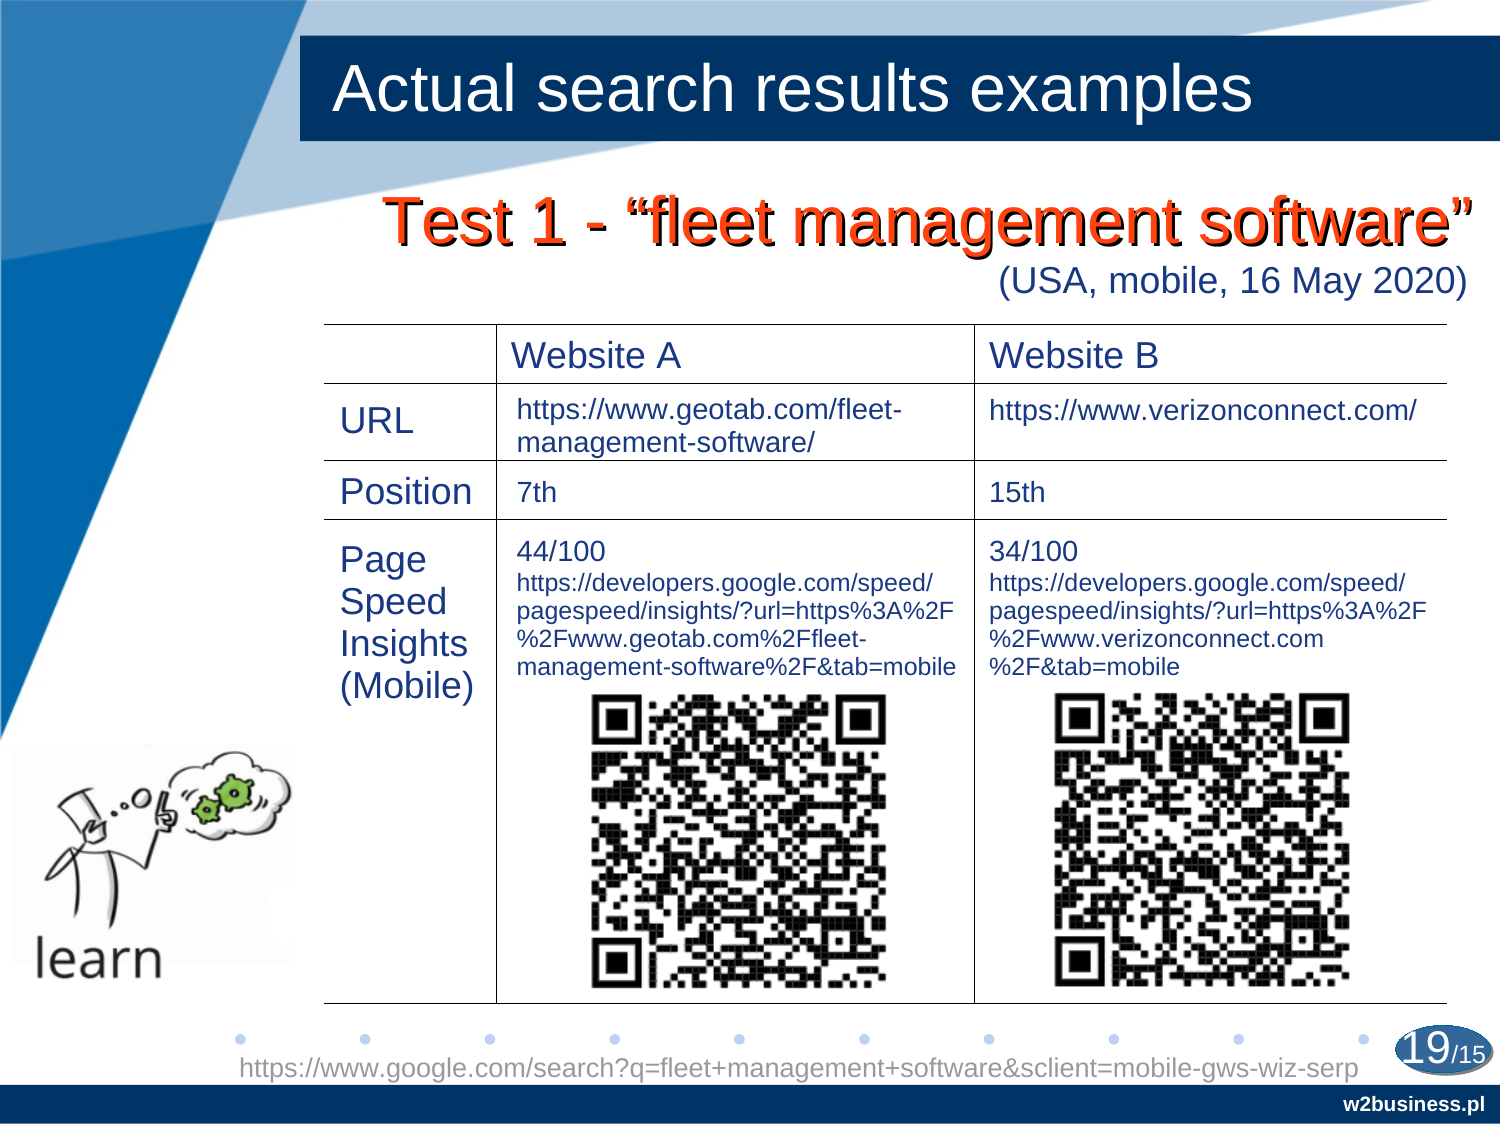

# Actual search results examples
Test 1 - “fleet management software”
(USA, mobile, 16 May 2020)
Website A
Website B
https://www.geotab.com/fleet-management-software/
https://www.verizonconnect.com/
URL
Position
7th
15th
44/100
34/100
Page
Speed Insights
(Mobile)
https://developers.google.com/speed/pagespeed/insights/?url=https%3A%2F%2Fwww.verizonconnect.com%2F&tab=mobile
https://developers.google.com/speed/pagespeed/insights/?url=https%3A%2F%2Fwww.geotab.com%2Ffleet-management-software%2F&tab=mobile
https://www.google.com/search?q=fleet+management+software&sclient=mobile-gws-wiz-serp